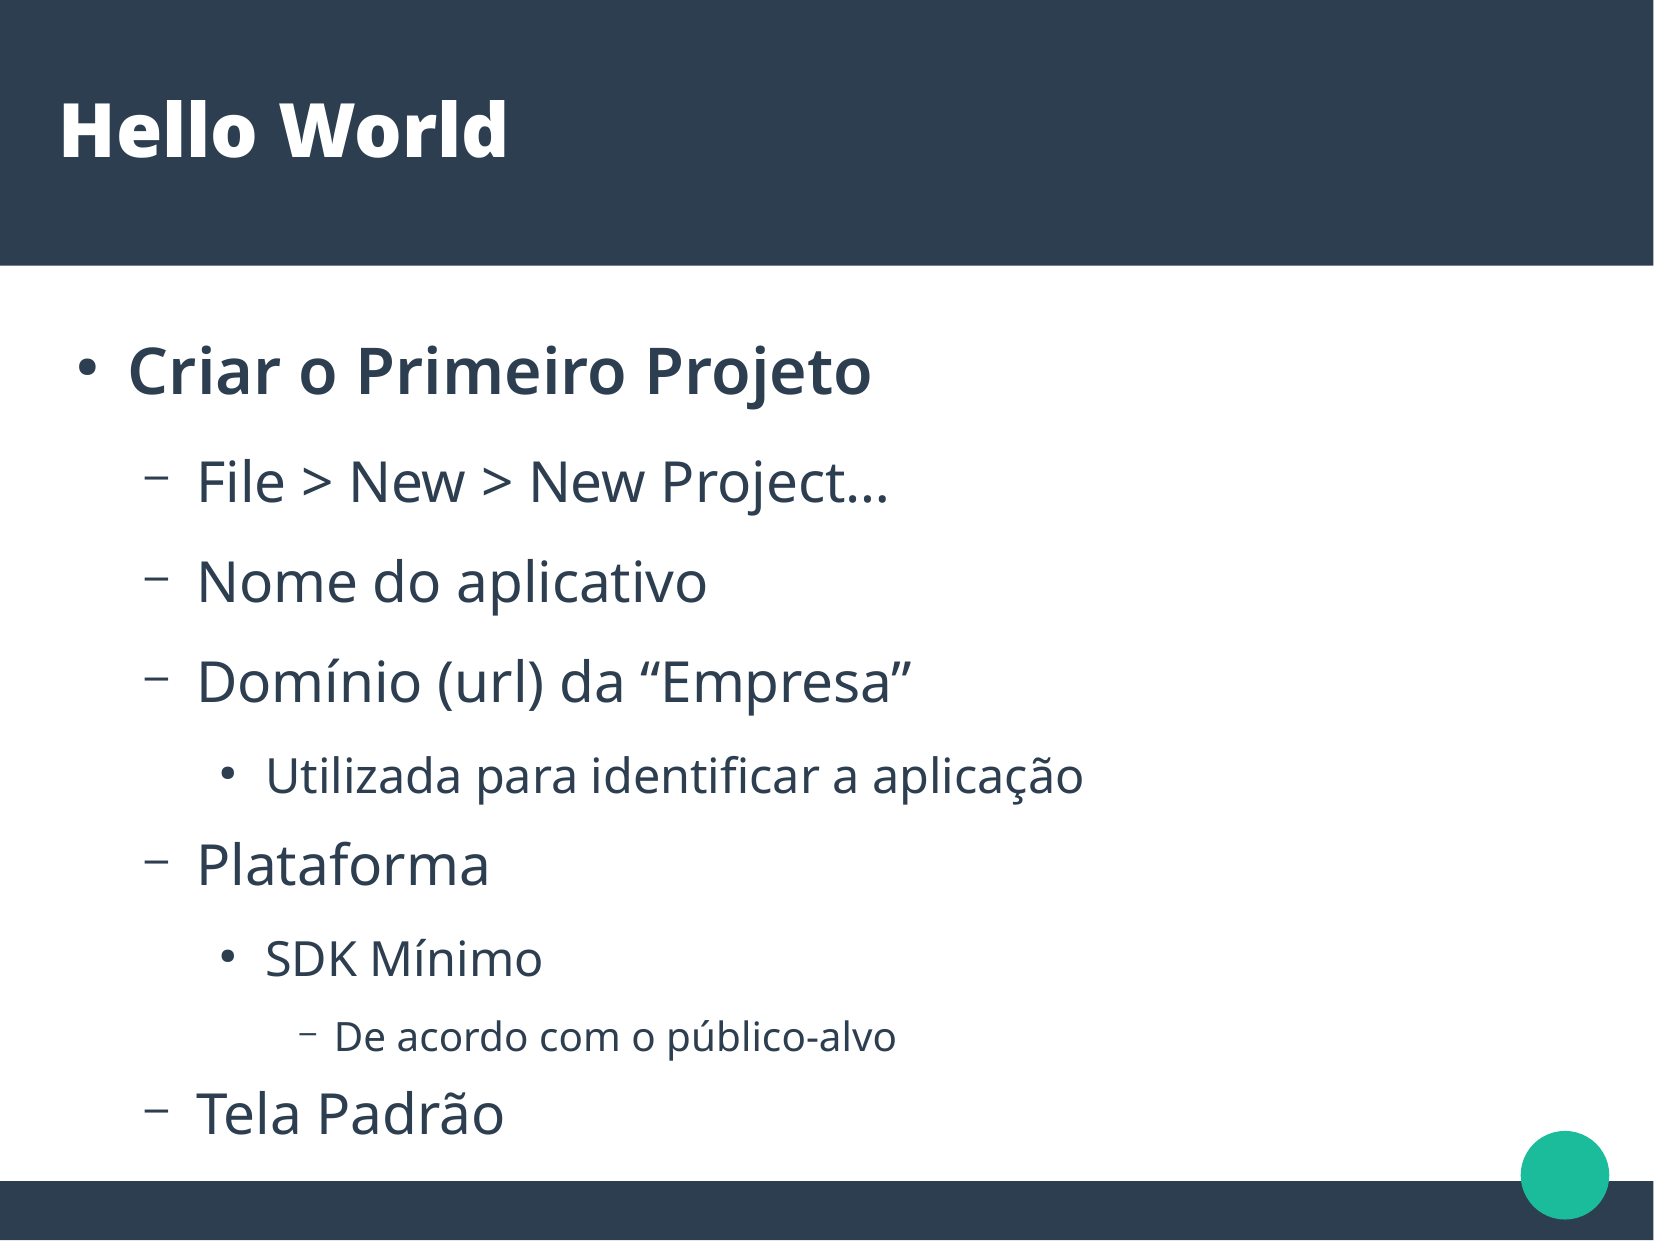

# Hello World
Criar o Primeiro Projeto
File > New > New Project…
Nome do aplicativo
Domínio (url) da “Empresa”
Utilizada para identificar a aplicação
Plataforma
SDK Mínimo
De acordo com o público-alvo
Tela Padrão